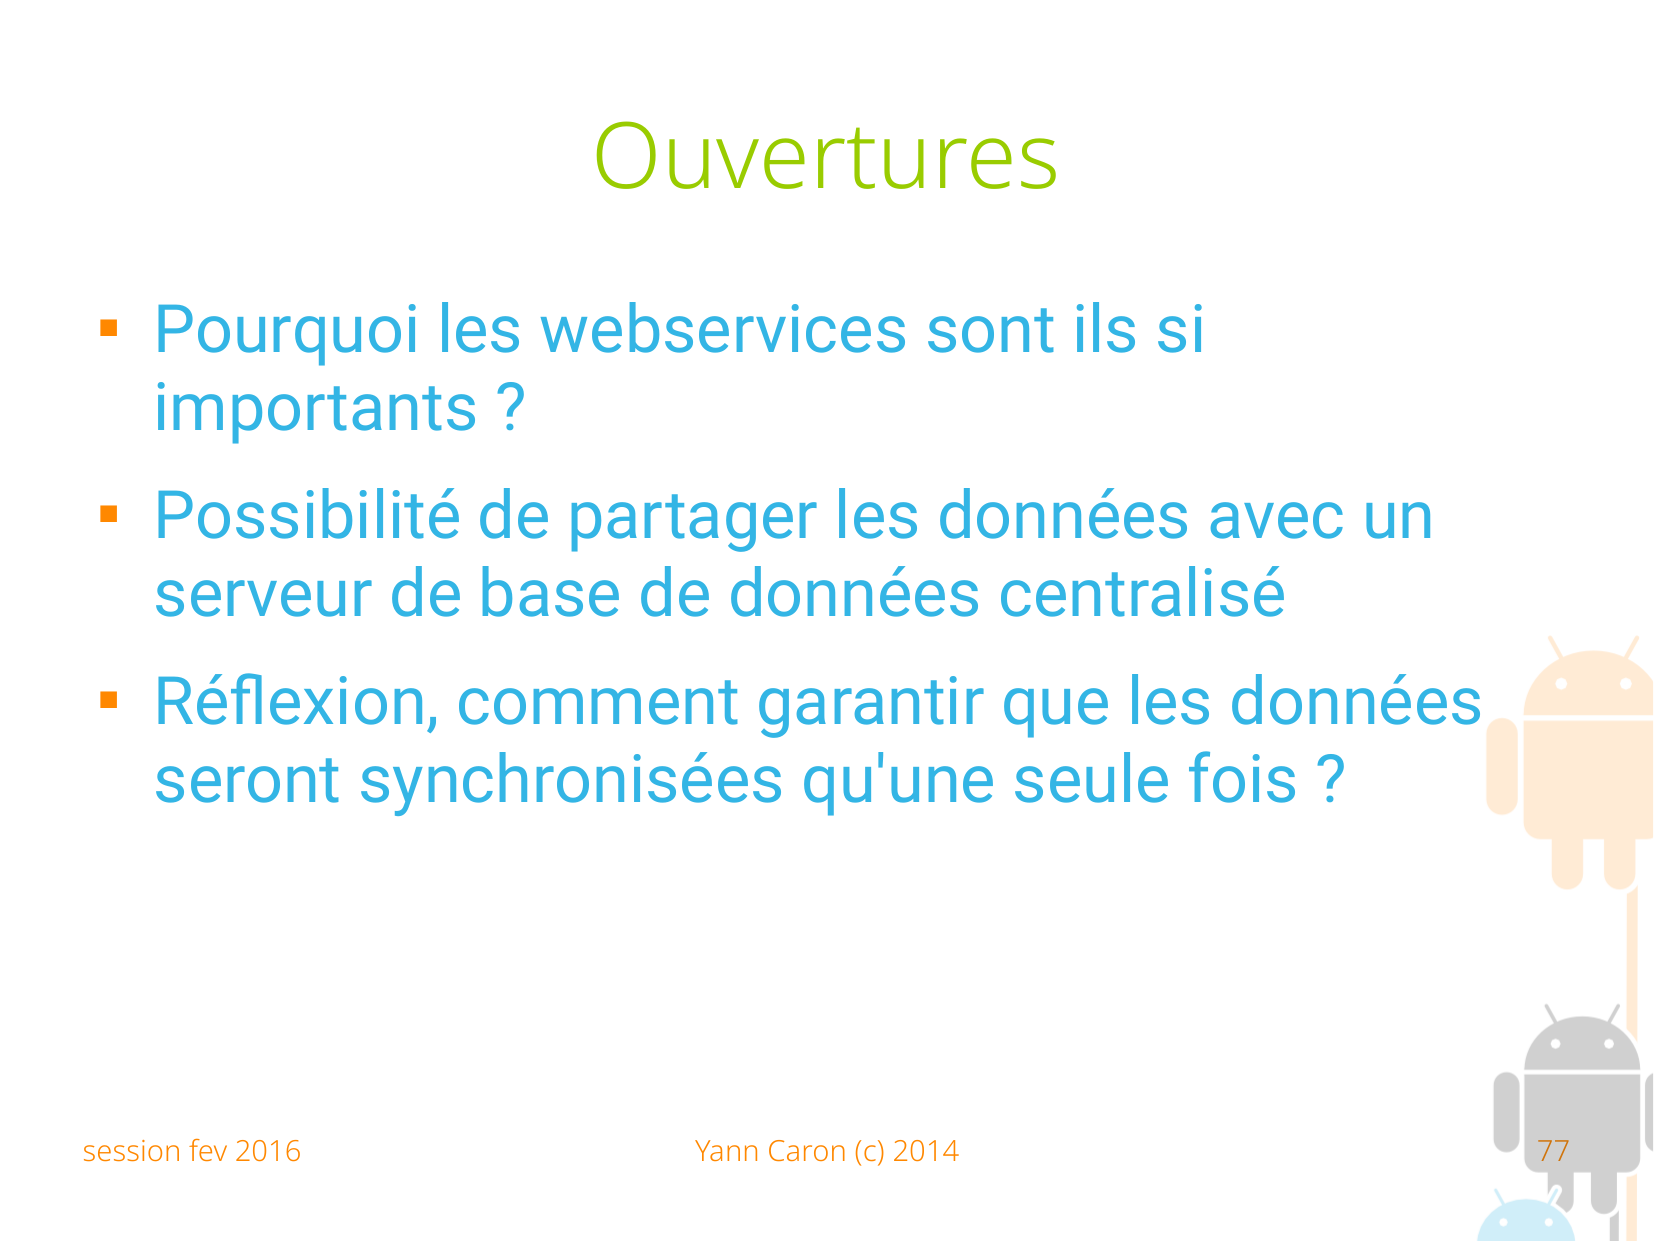

# Ouvertures
Pourquoi les webservices sont ils si importants ?
Possibilité de partager les données avec un serveur de base de données centralisé
Réflexion, comment garantir que les données seront synchronisées qu'une seule fois ?
session fev 2016
Yann Caron (c) 2014
77